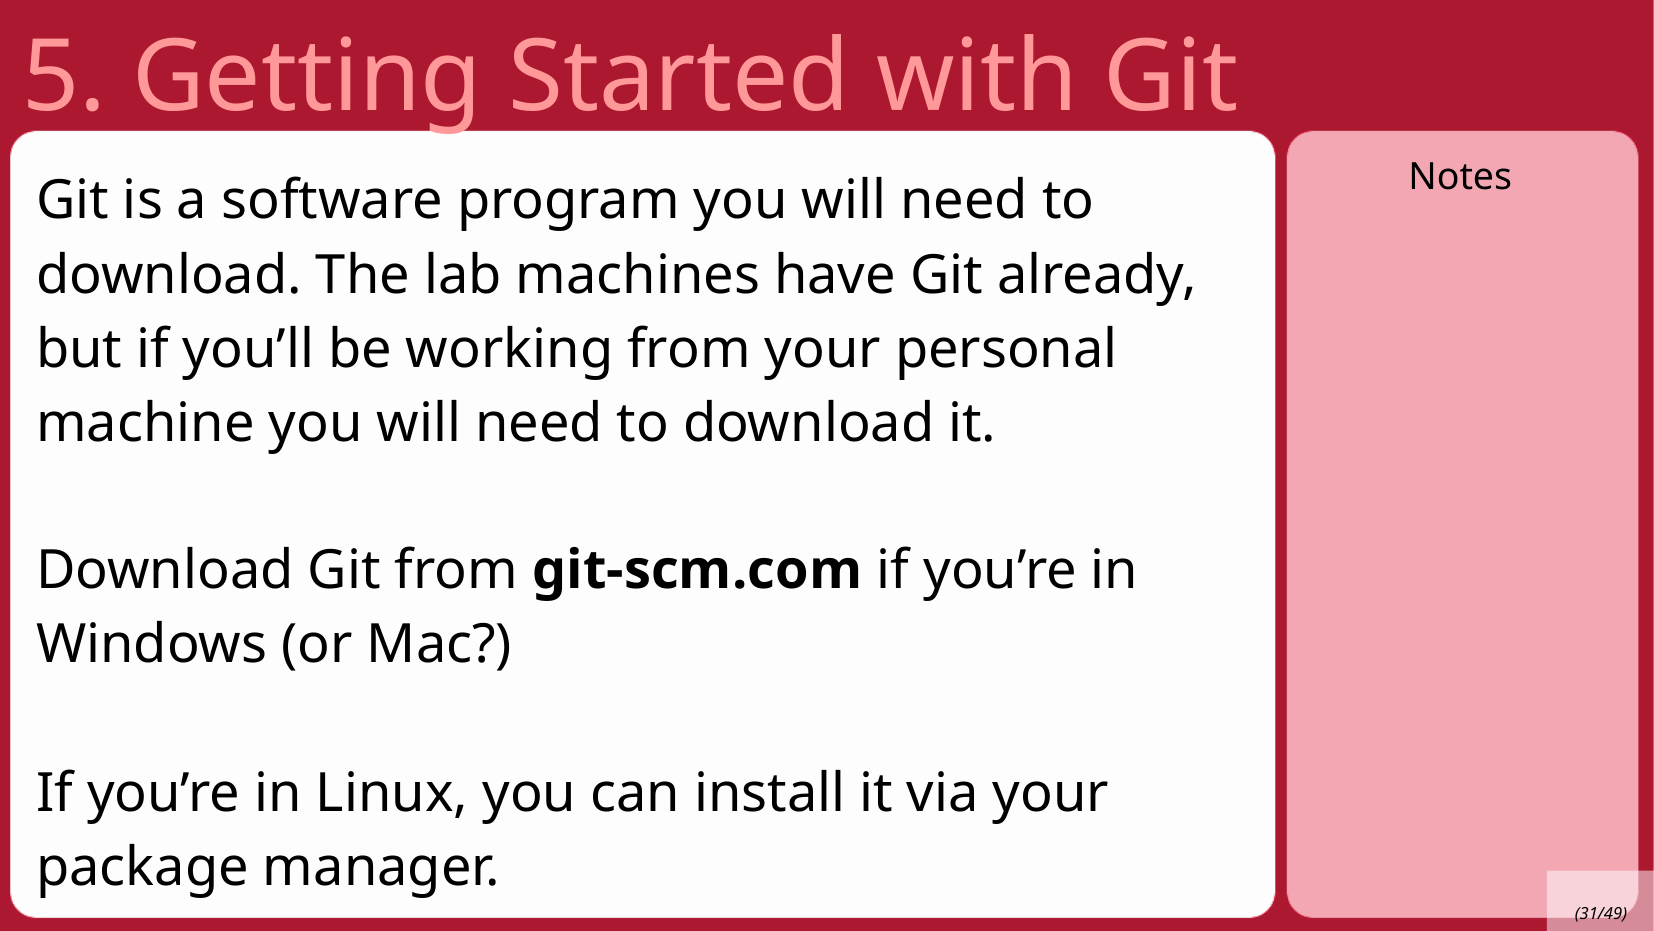

# 5. Getting Started with Git
Notes
Git is a software program you will need to download. The lab machines have Git already, but if you’ll be working from your personal machine you will need to download it.
Download Git from git-scm.com if you’re in Windows (or Mac?)
If you’re in Linux, you can install it via your package manager.